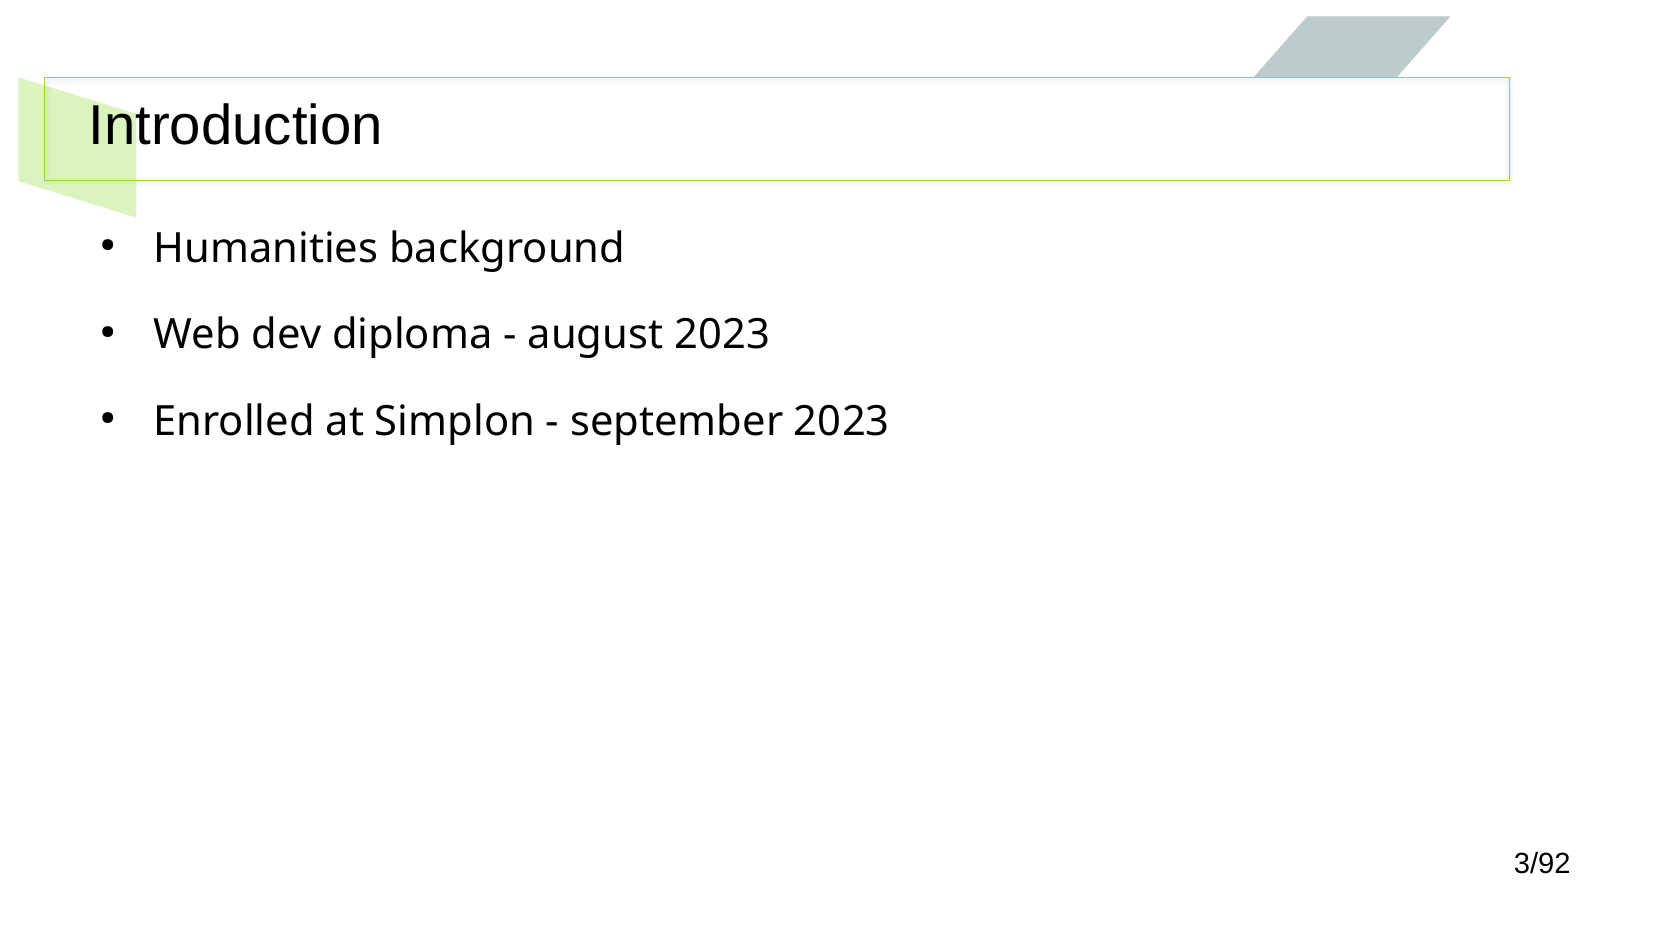

# Introduction
Humanities background
Web dev diploma - august 2023
Enrolled at Simplon - september 2023
3